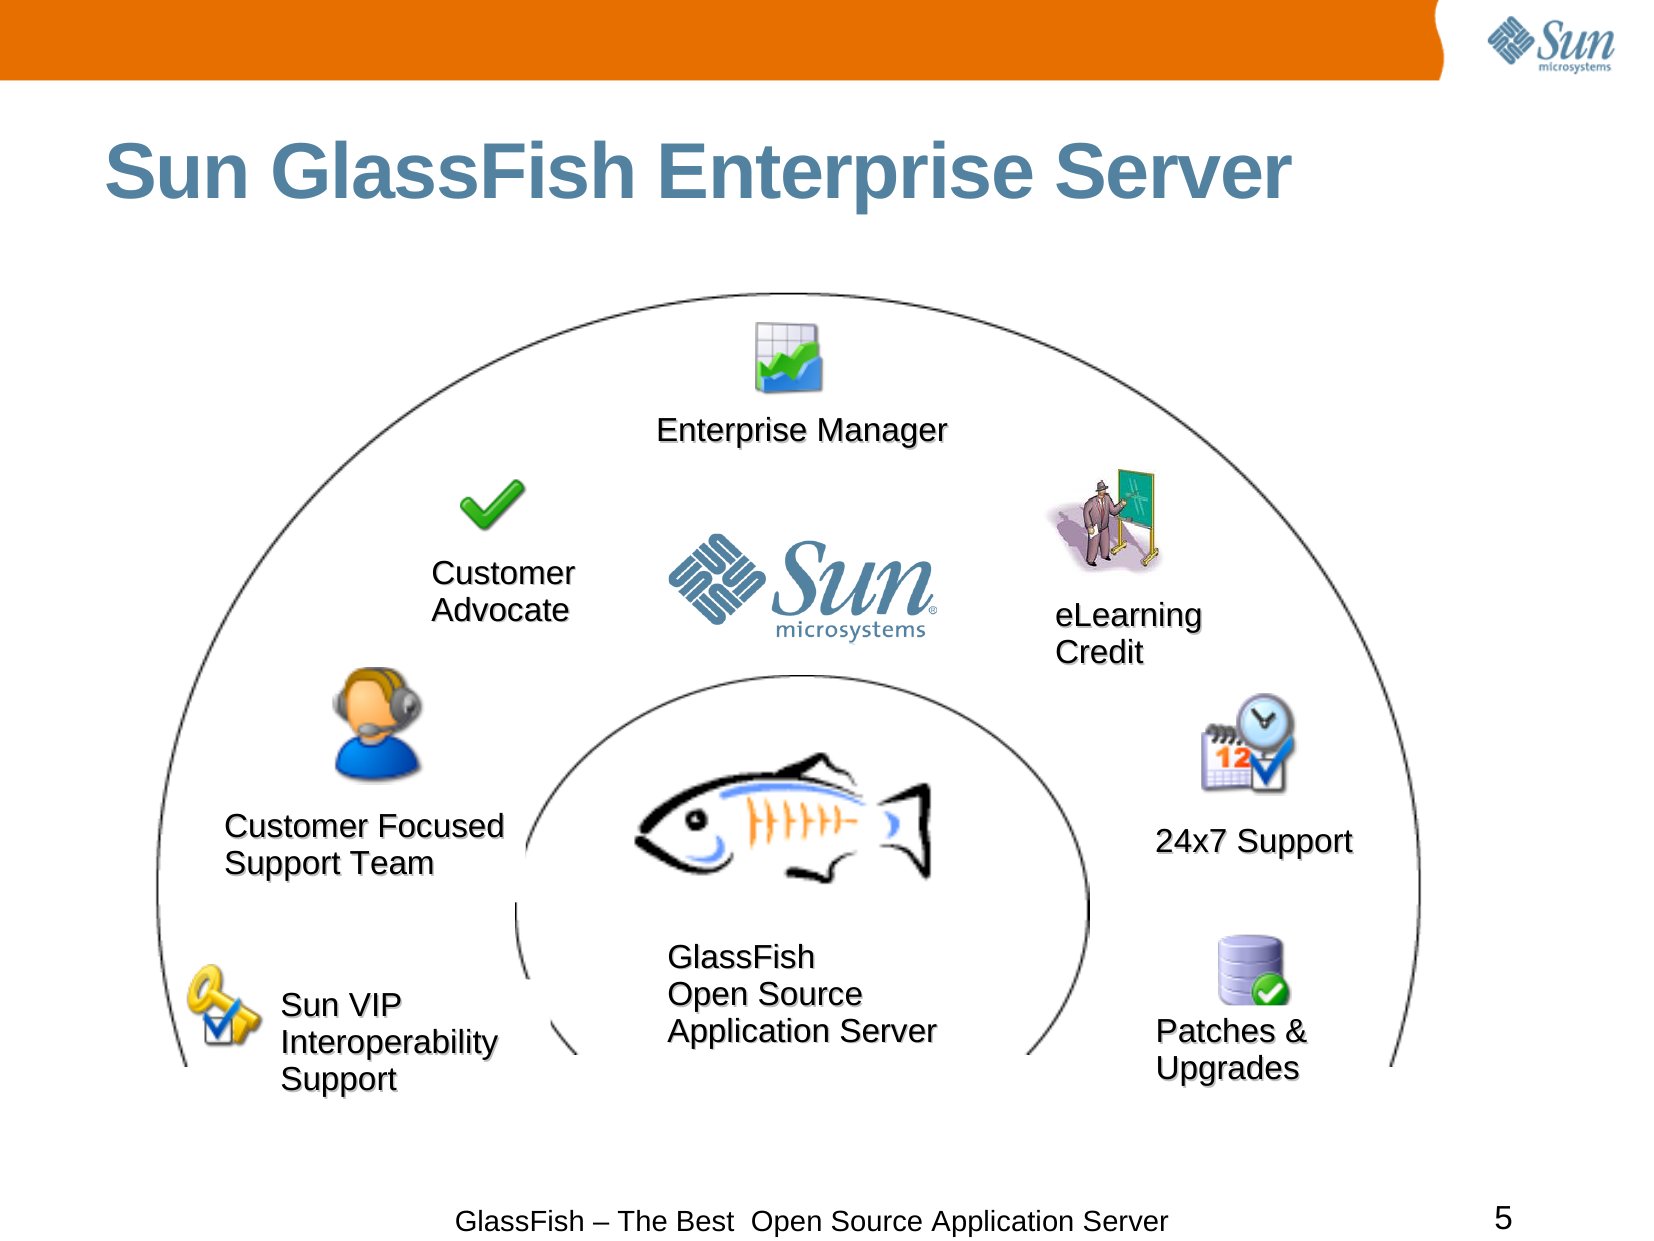

# Sun GlassFish Enterprise Server
Enterprise Manager
Customer
Advocate
eLearning
Credit
Customer Focused
Support Team
24x7 Support
Sun VIP
Interoperability
Support
Patches &
Upgrades
GlassFish
Open Source
Application Server